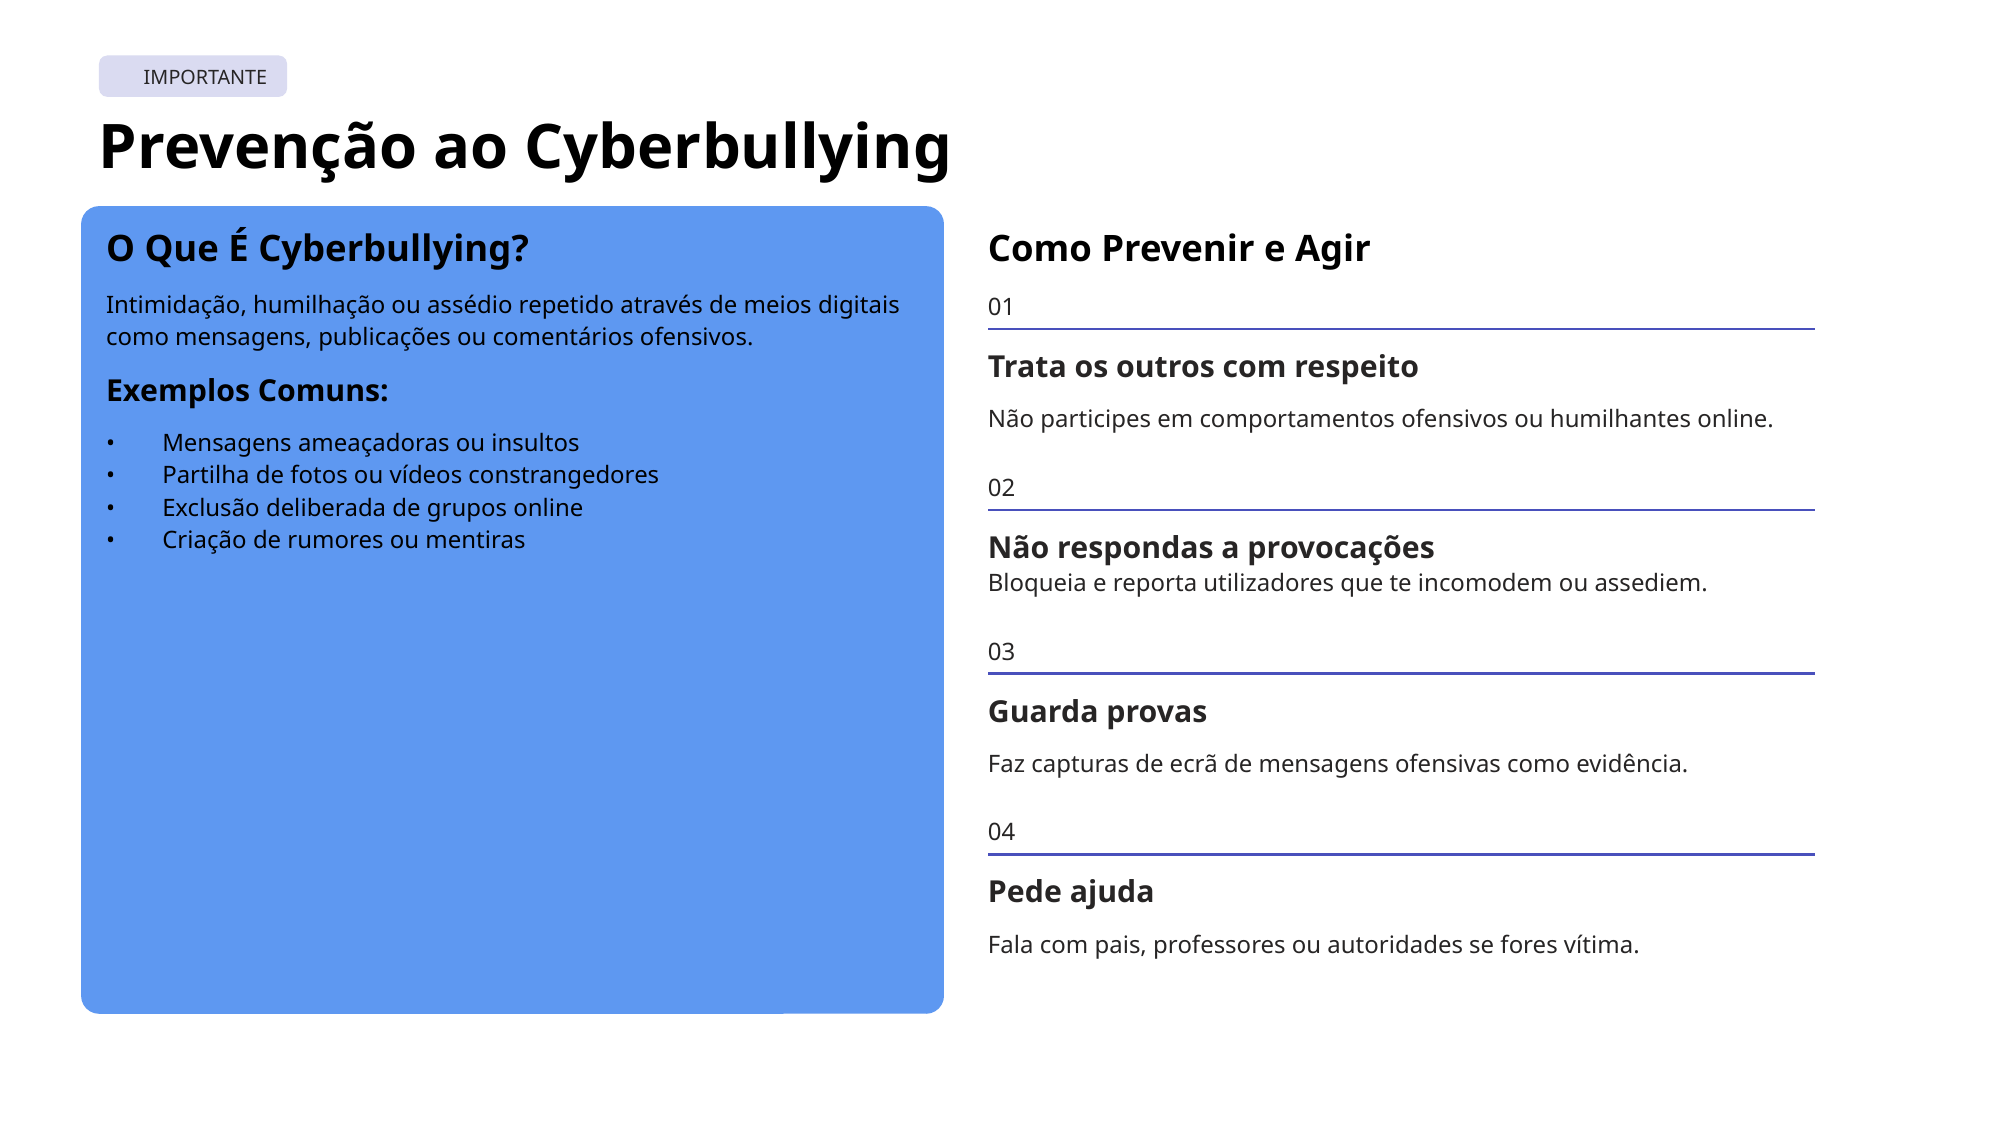

IMPORTANTE
Prevenção ao Cyberbullying
O Que É Cyberbullying?
Como Prevenir e Agir
Intimidação, humilhação ou assédio repetido através de meios digitais como mensagens, publicações ou comentários ofensivos.
01
Trata os outros com respeito
Exemplos Comuns:
Não participes em comportamentos ofensivos ou humilhantes online.
Mensagens ameaçadoras ou insultos
Partilha de fotos ou vídeos constrangedores
Exclusão deliberada de grupos online
Criação de rumores ou mentiras
02
Não respondas a provocações
Bloqueia e reporta utilizadores que te incomodem ou assediem.
03
Guarda provas
Faz capturas de ecrã de mensagens ofensivas como evidência.
04
Pede ajuda
Fala com pais, professores ou autoridades se fores vítima.